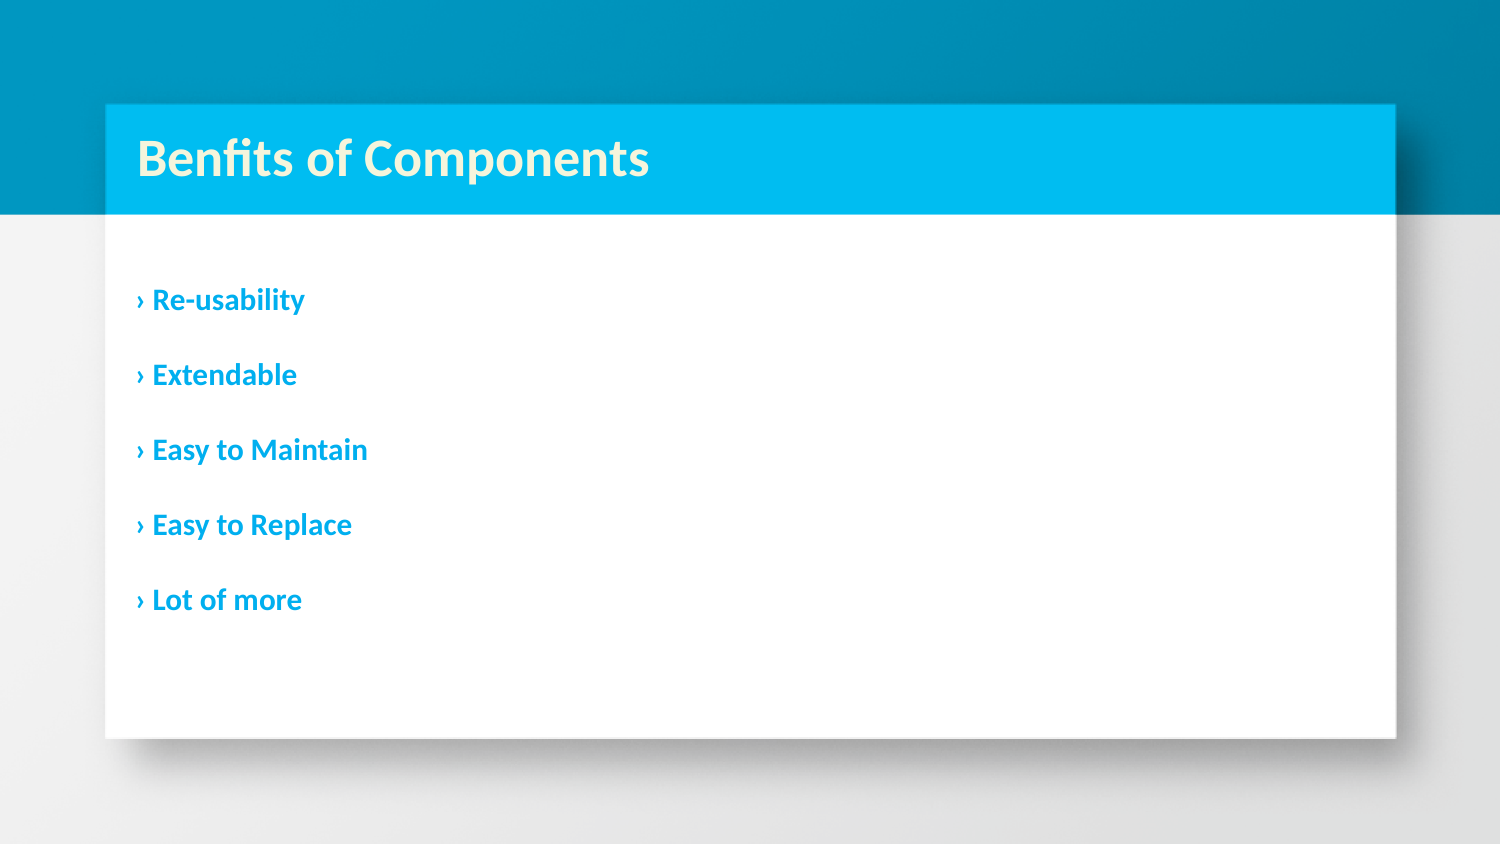

# Benfits of Components
› Re-usability
› Extendable
› Easy to Maintain
› Easy to Replace
› Lot of more